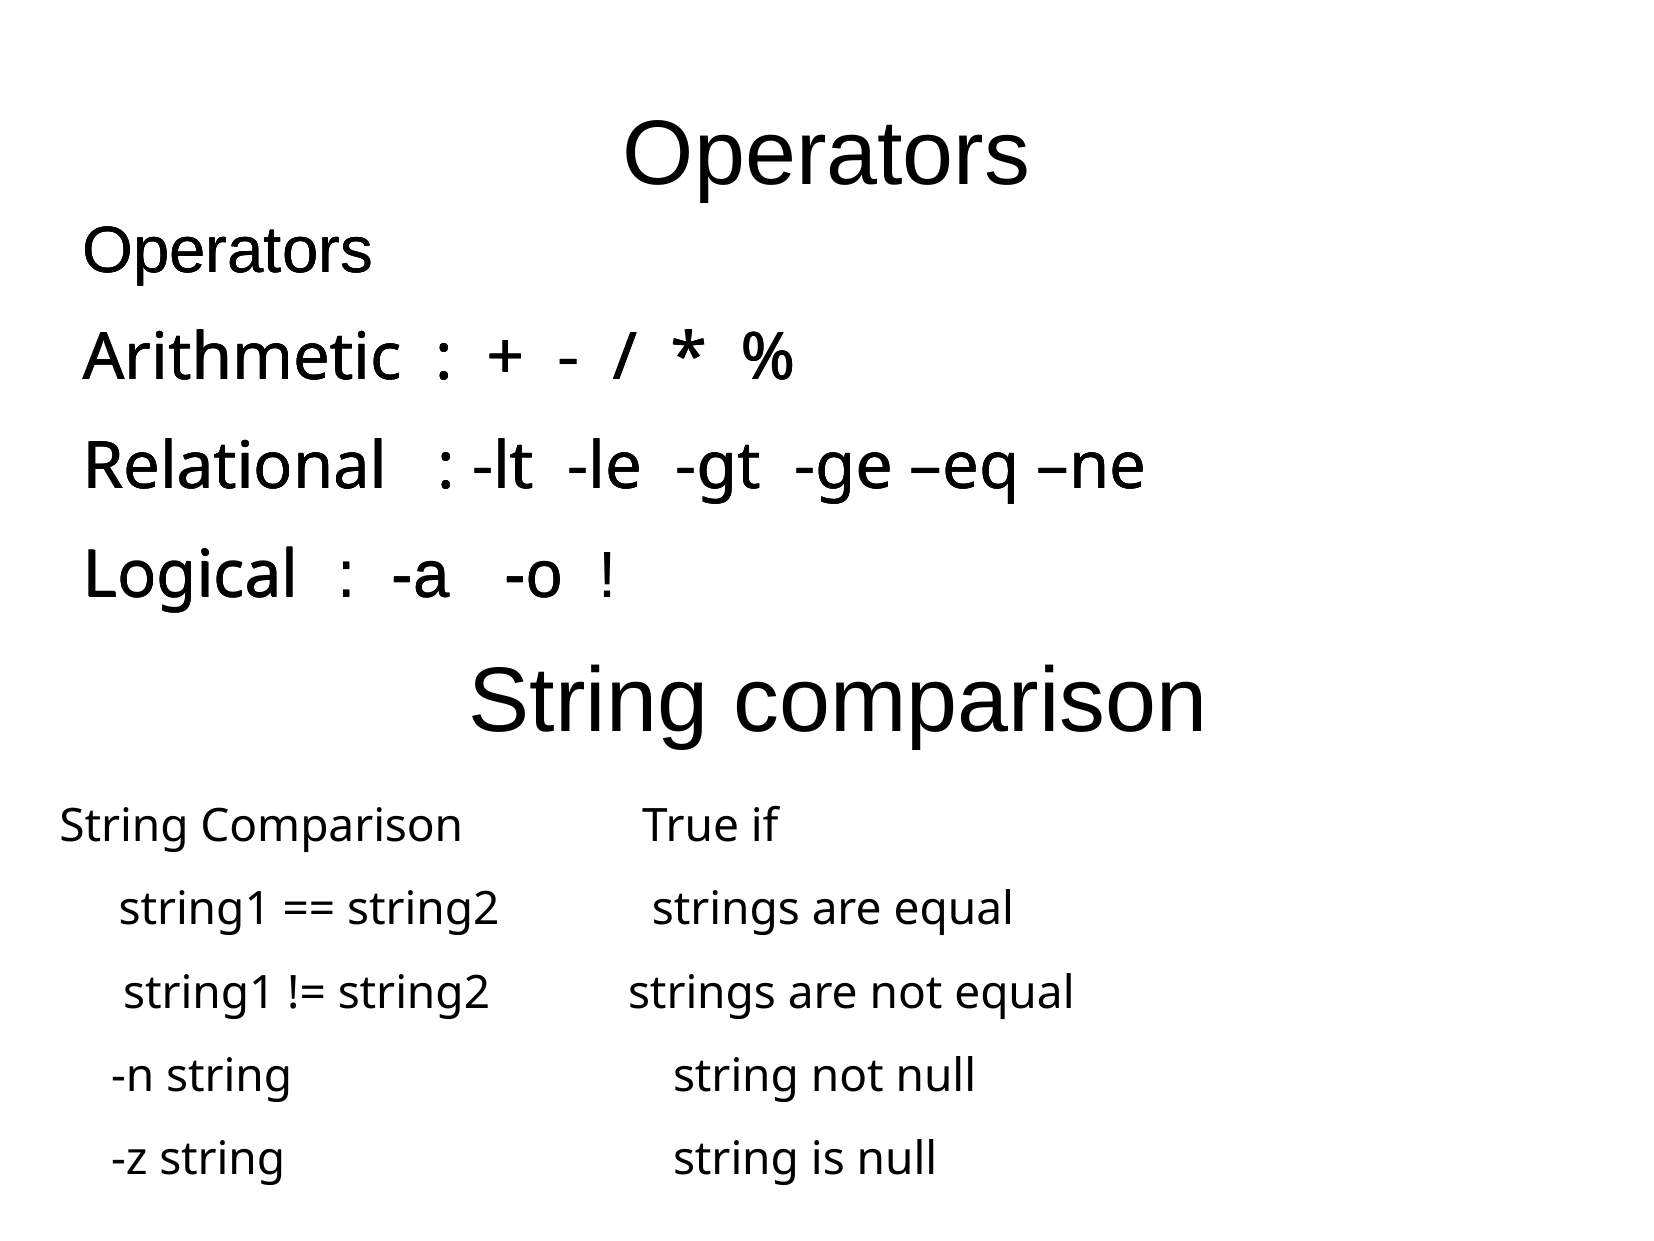

# Operators
Operators
Arithmetic : + - / * %
Relational : -lt -le -gt -ge –eq –ne
Logical	: -a -o
Operators
Arithmetic : + - / * %
Relational : -lt -le -gt -ge –eq –ne
Logical	: -a -o
Operators
Arithmetic : + - / * %
Relational : -lt -le -gt -ge –eq –ne
Logical	: -a -o !
String comparison
String Comparison 	 True if
 string1 == string2 																 strings are equal
 string1 != string2			 strings are not equal
-n string			 string not null
-z string	 string is null